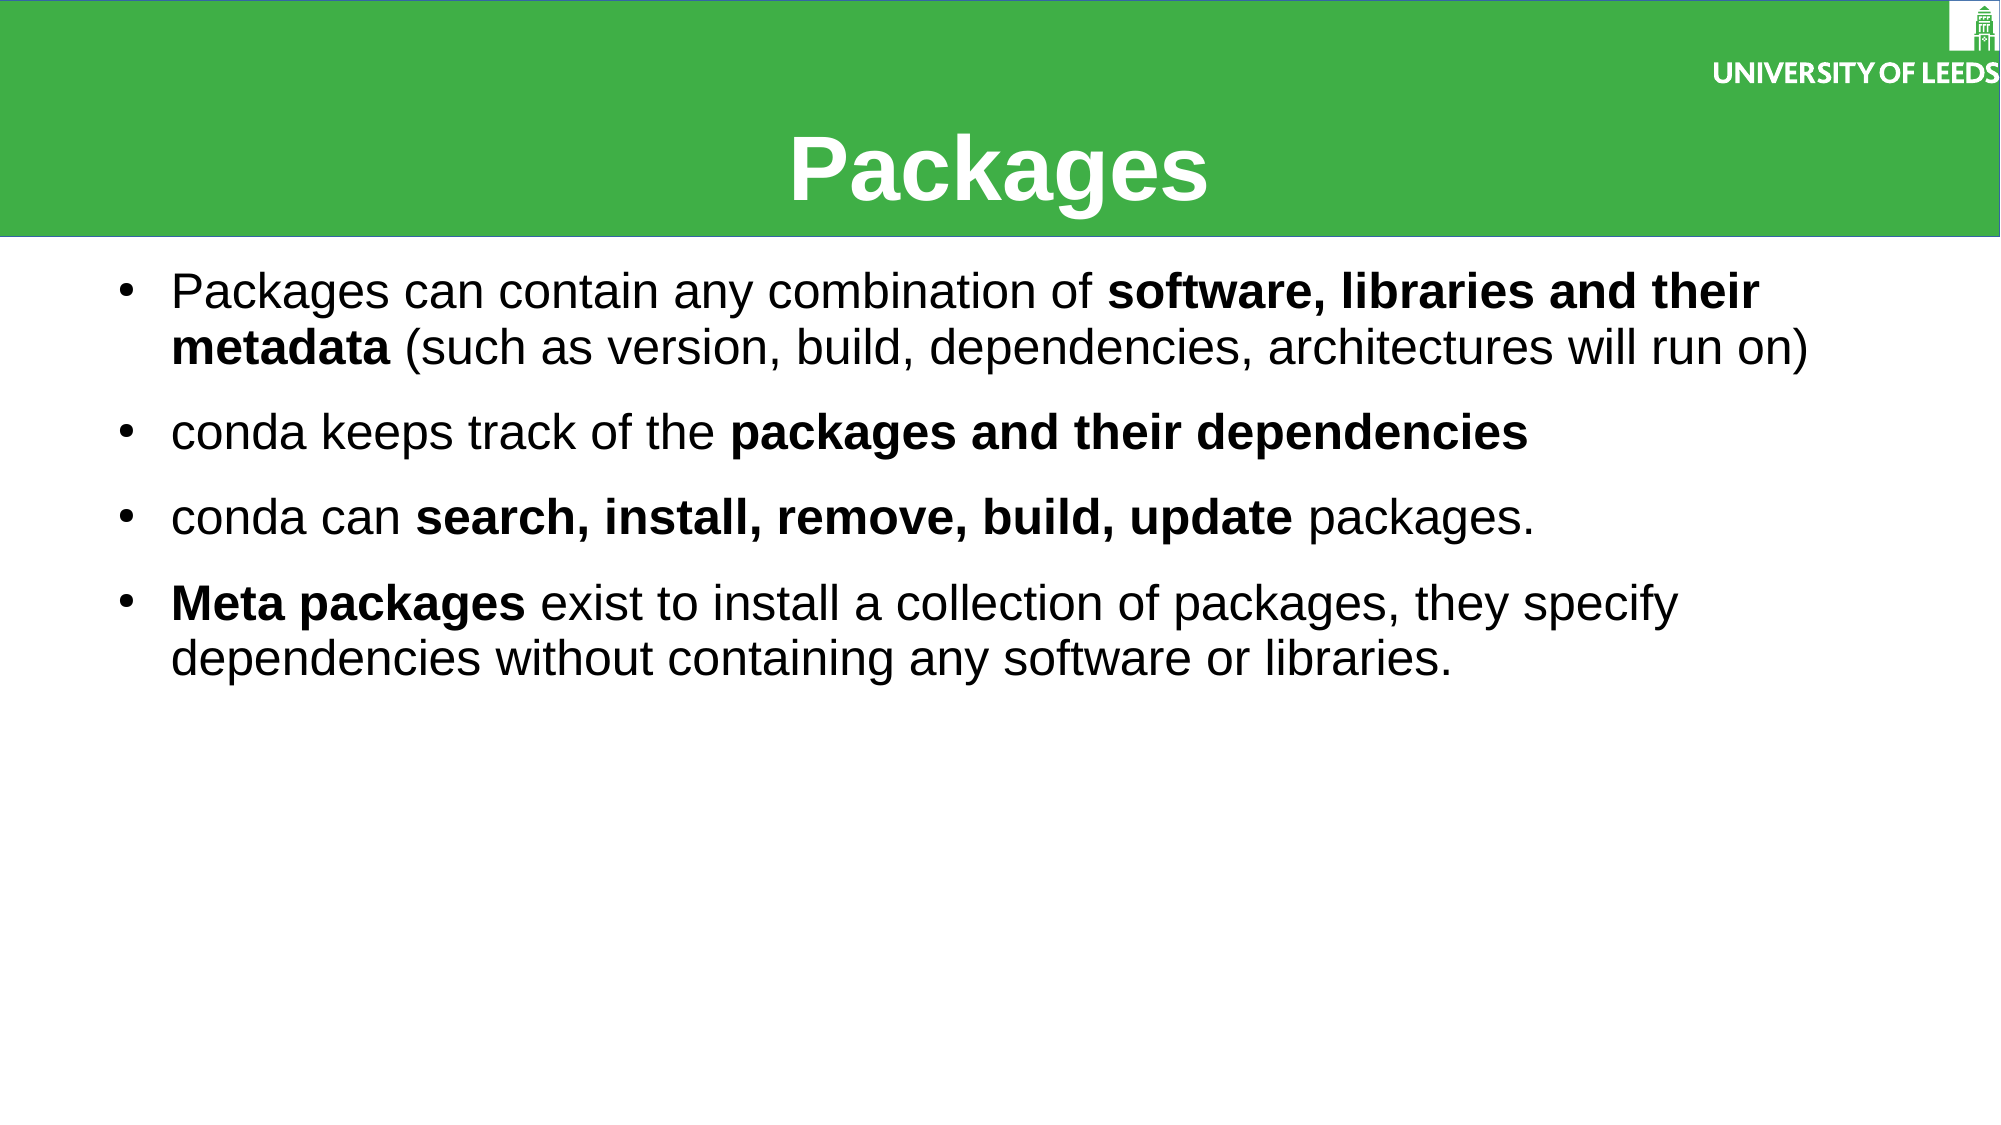

# Packages
Packages can contain any combination of software, libraries and their metadata (such as version, build, dependencies, architectures will run on)
conda keeps track of the packages and their dependencies
conda can search, install, remove, build, update packages.
Meta packages exist to install a collection of packages, they specify dependencies without containing any software or libraries.